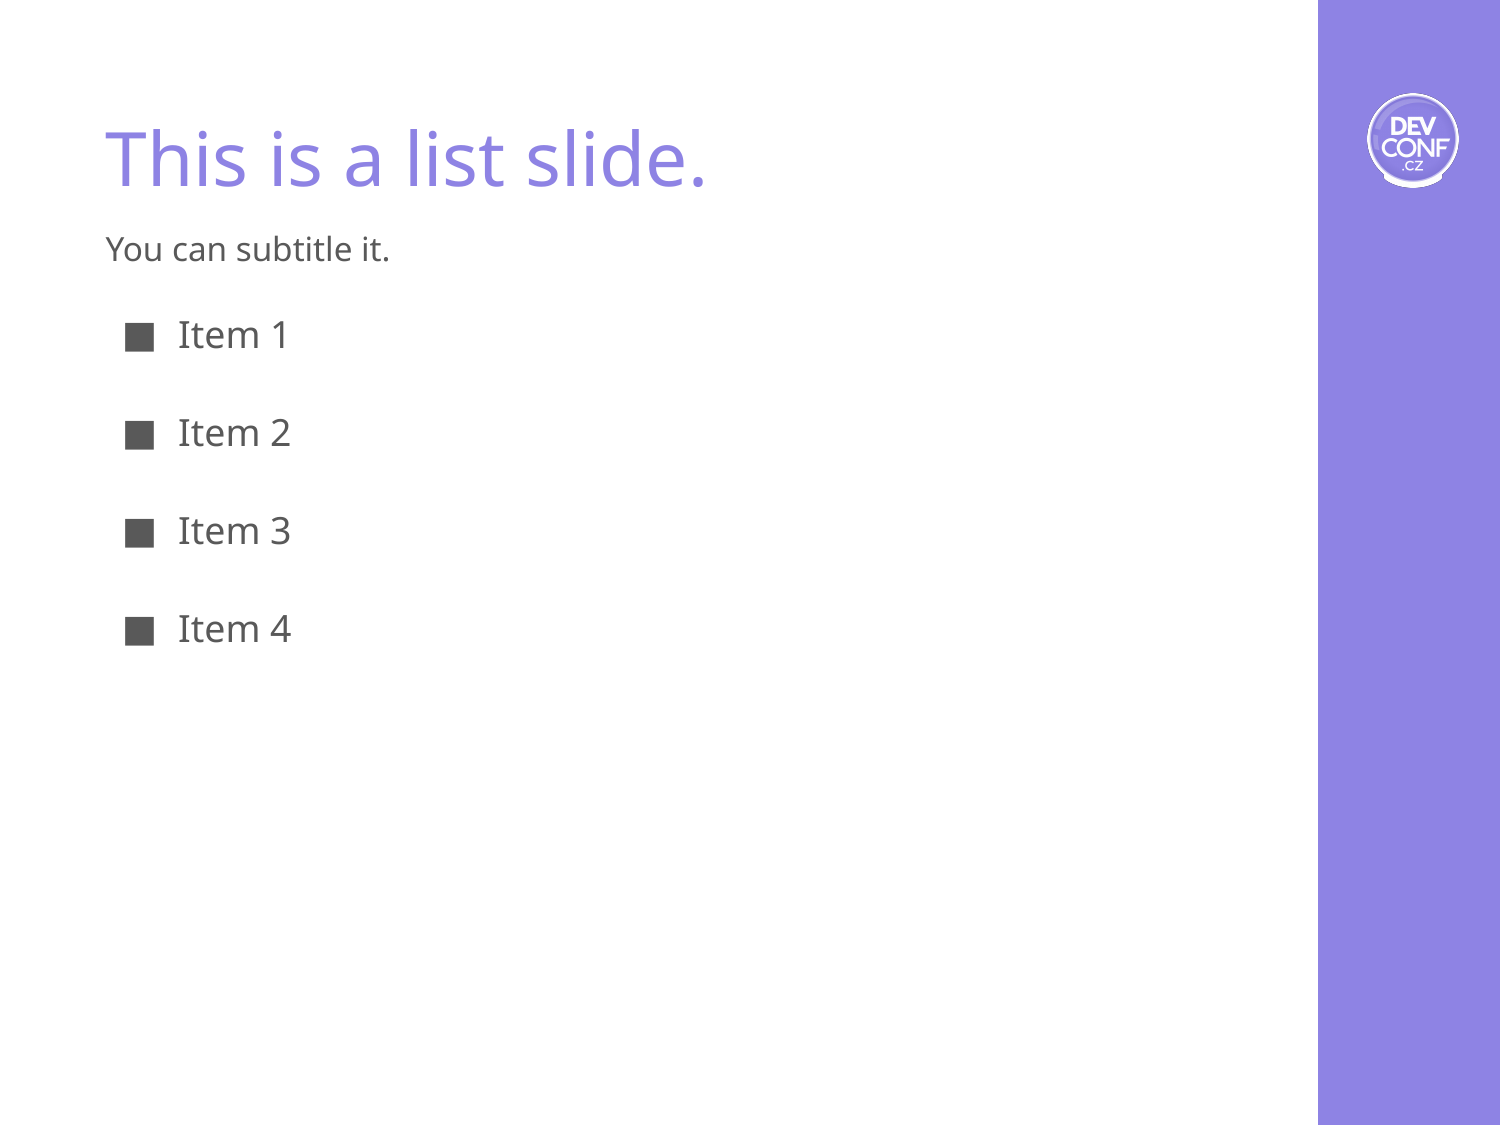

# This is a list slide.
You can subtitle it.
Item 1
Item 2
Item 3
Item 4